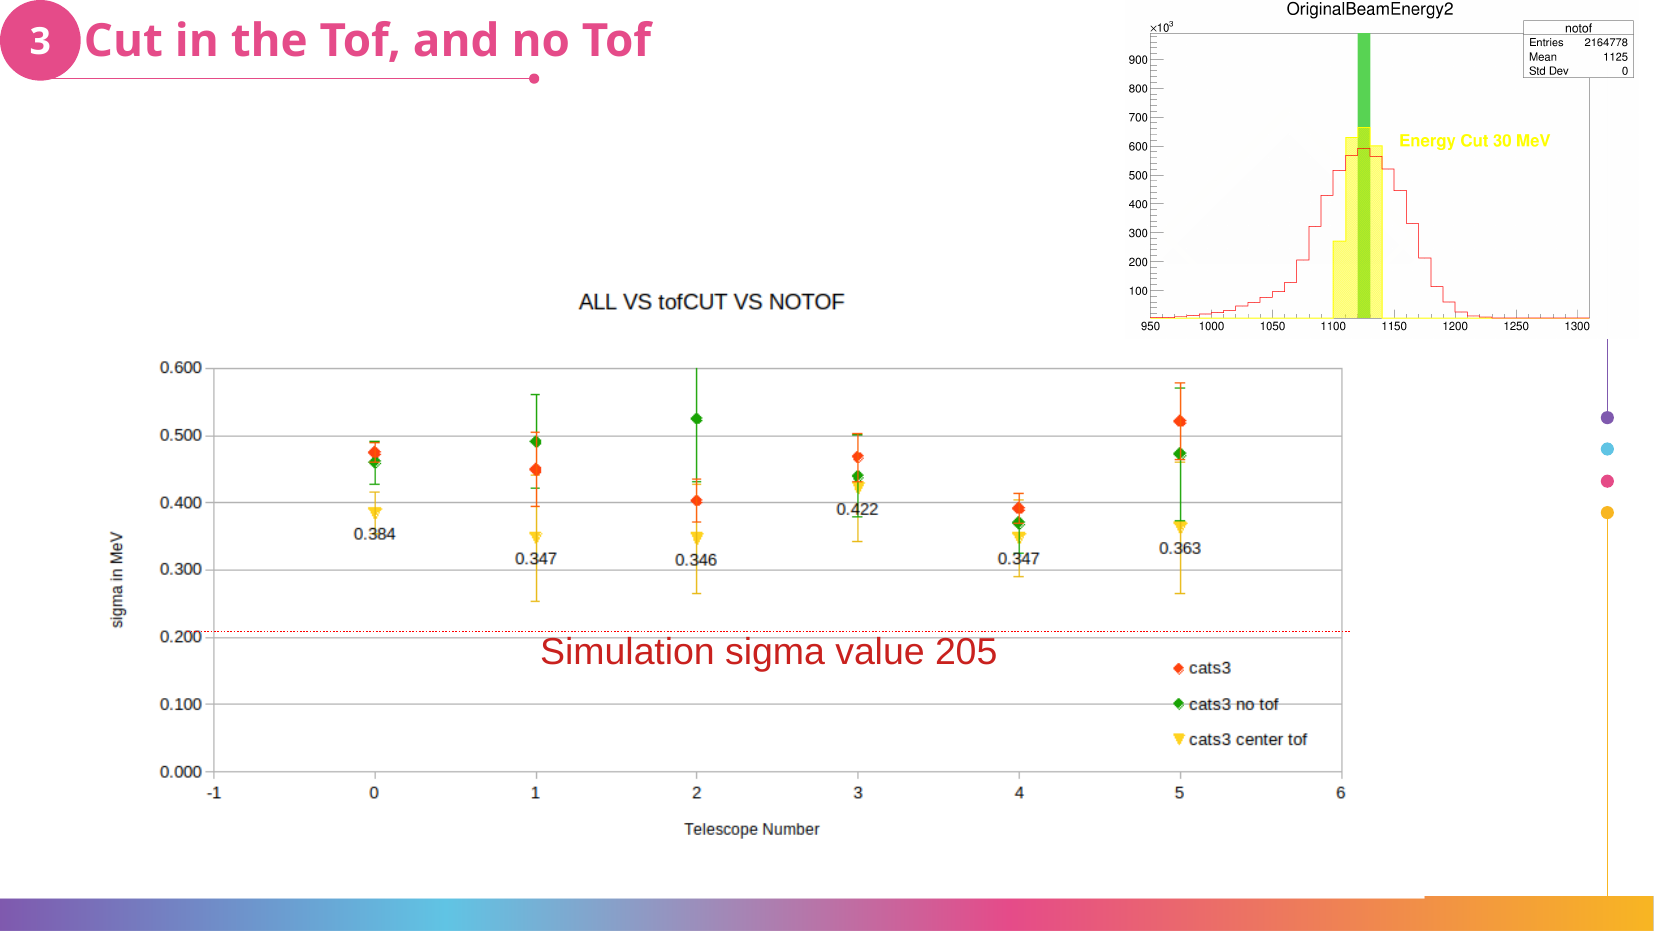

3
# Cut in the Tof, and no Tof
Simulation sigma value 205